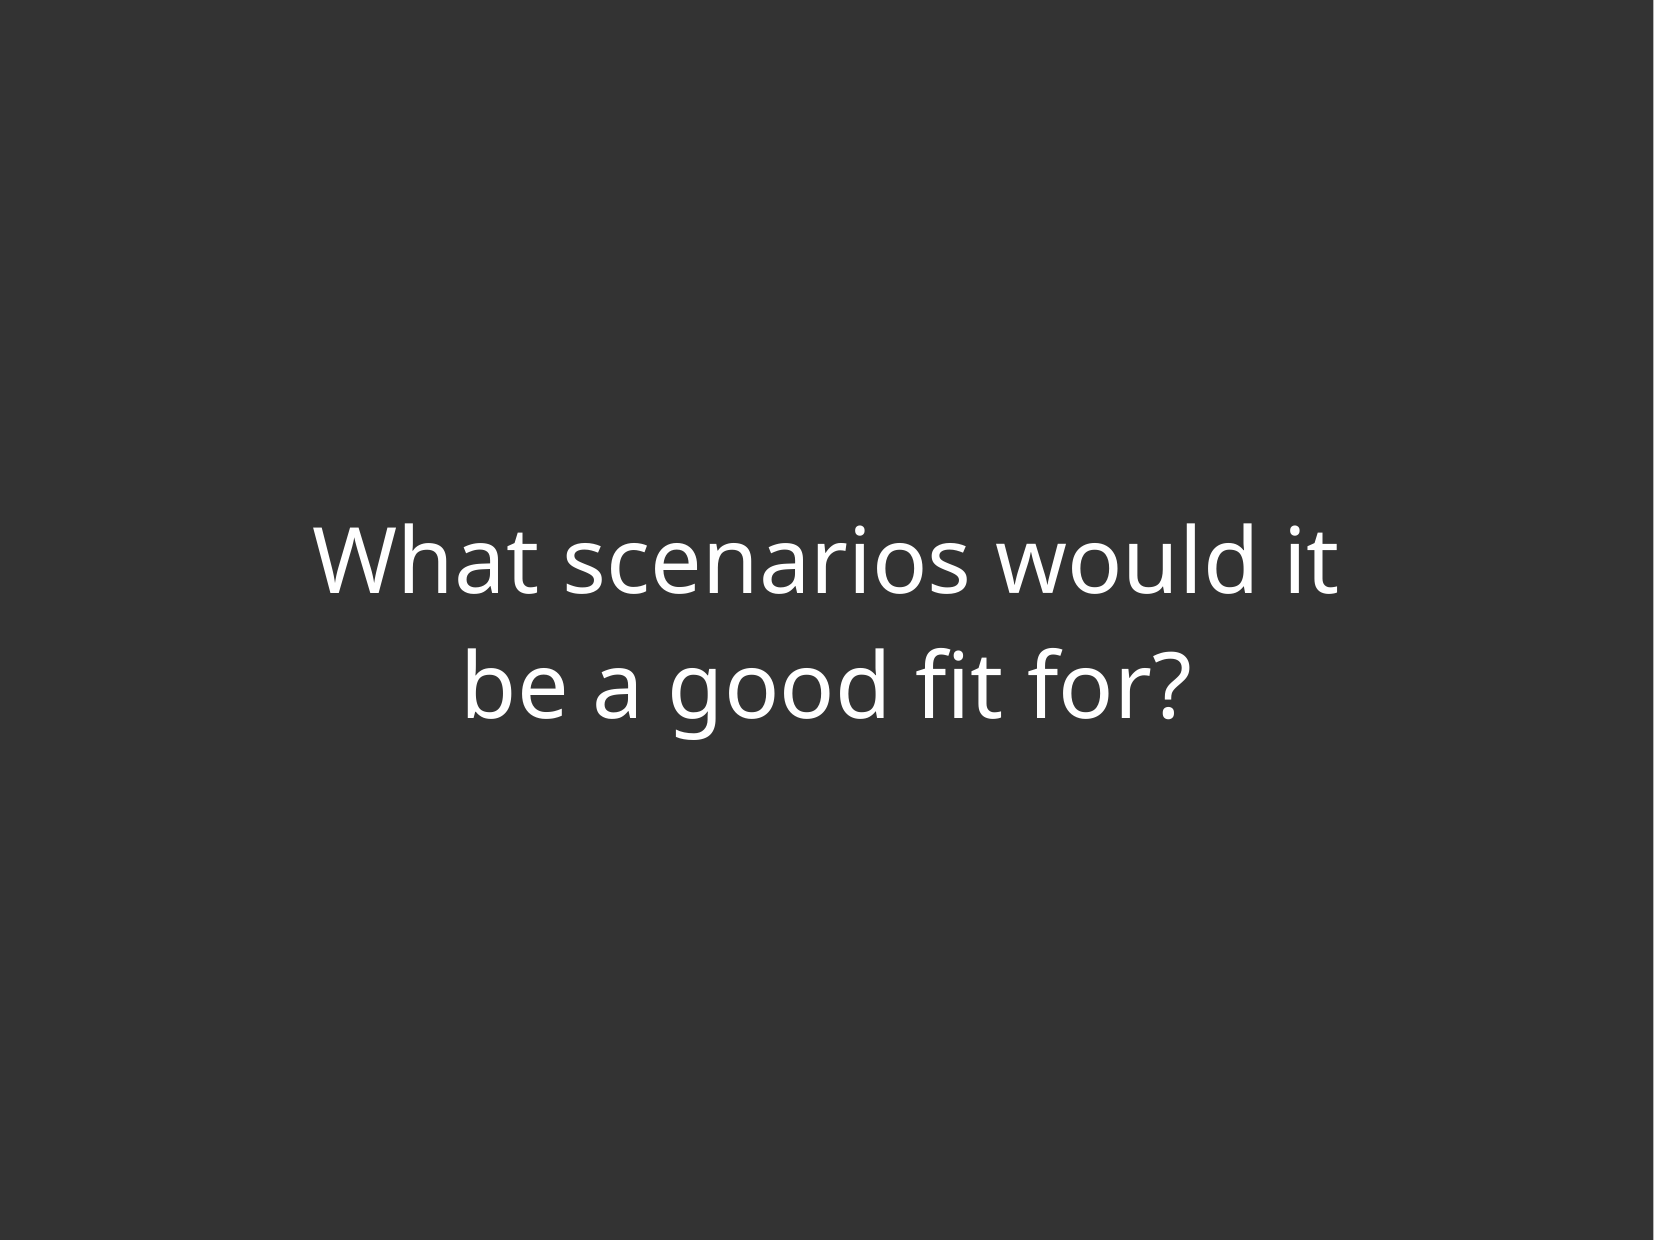

# What scenarios would it
be a good fit for?